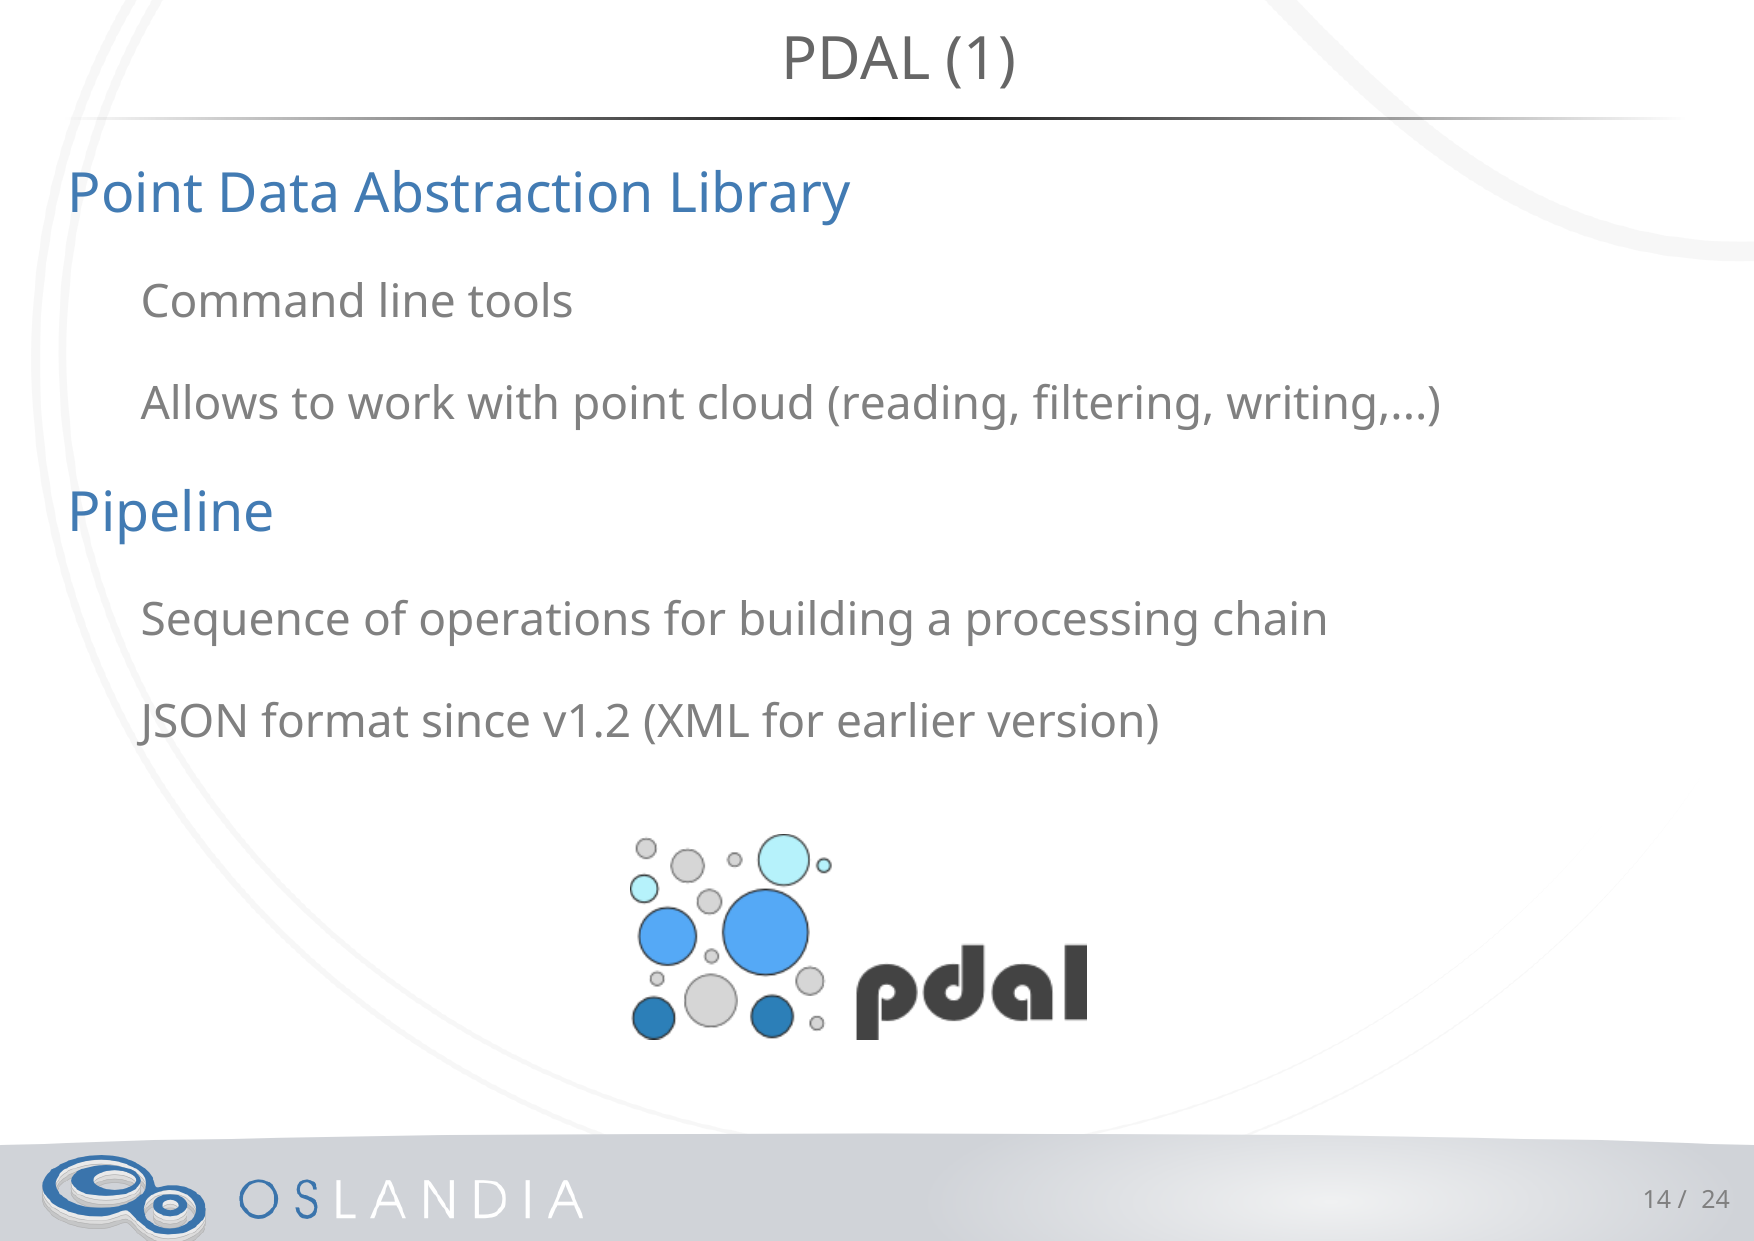

# PDAL (1)
Point Data Abstraction Library
Command line tools
Allows to work with point cloud (reading, filtering, writing,...)
Pipeline
Sequence of operations for building a processing chain
JSON format since v1.2 (XML for earlier version)